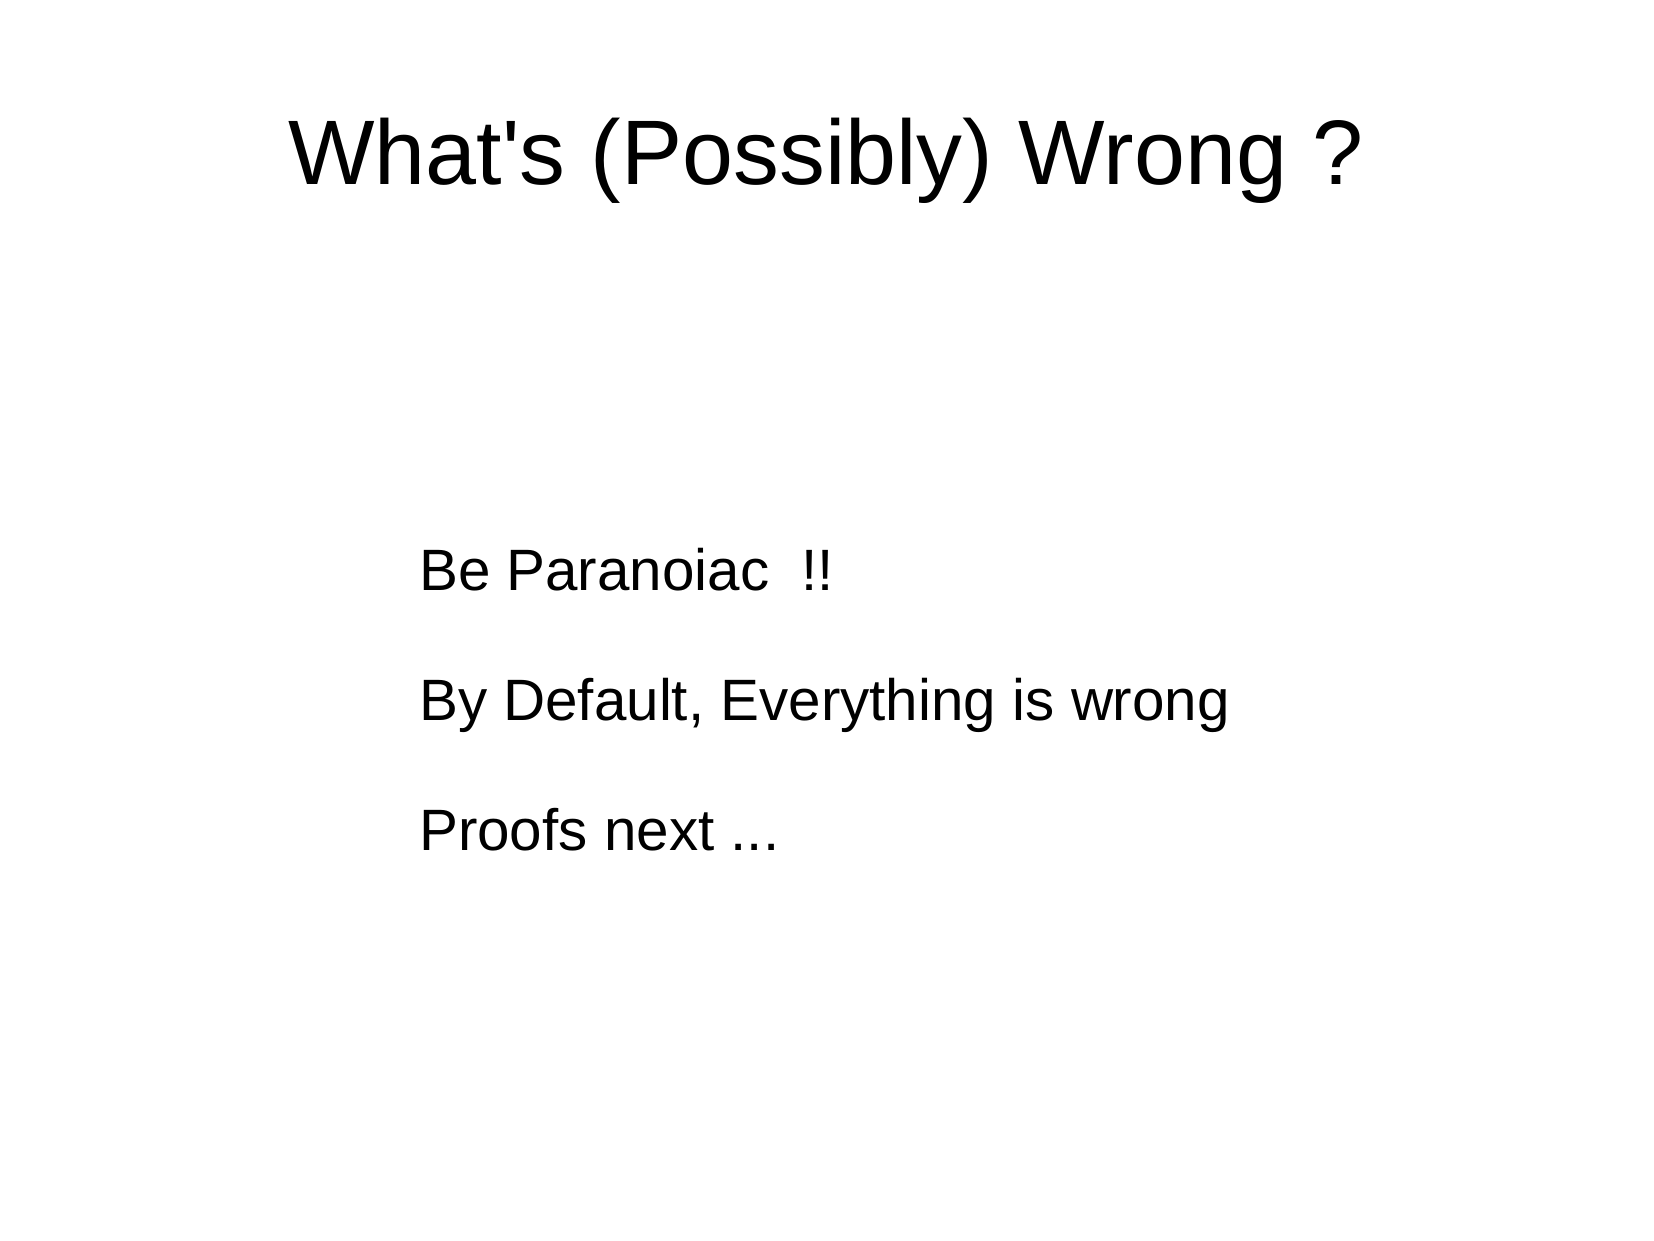

# What's (Possibly) Wrong ?
Be Paranoiac !!
By Default, Everything is wrong
Proofs next ...